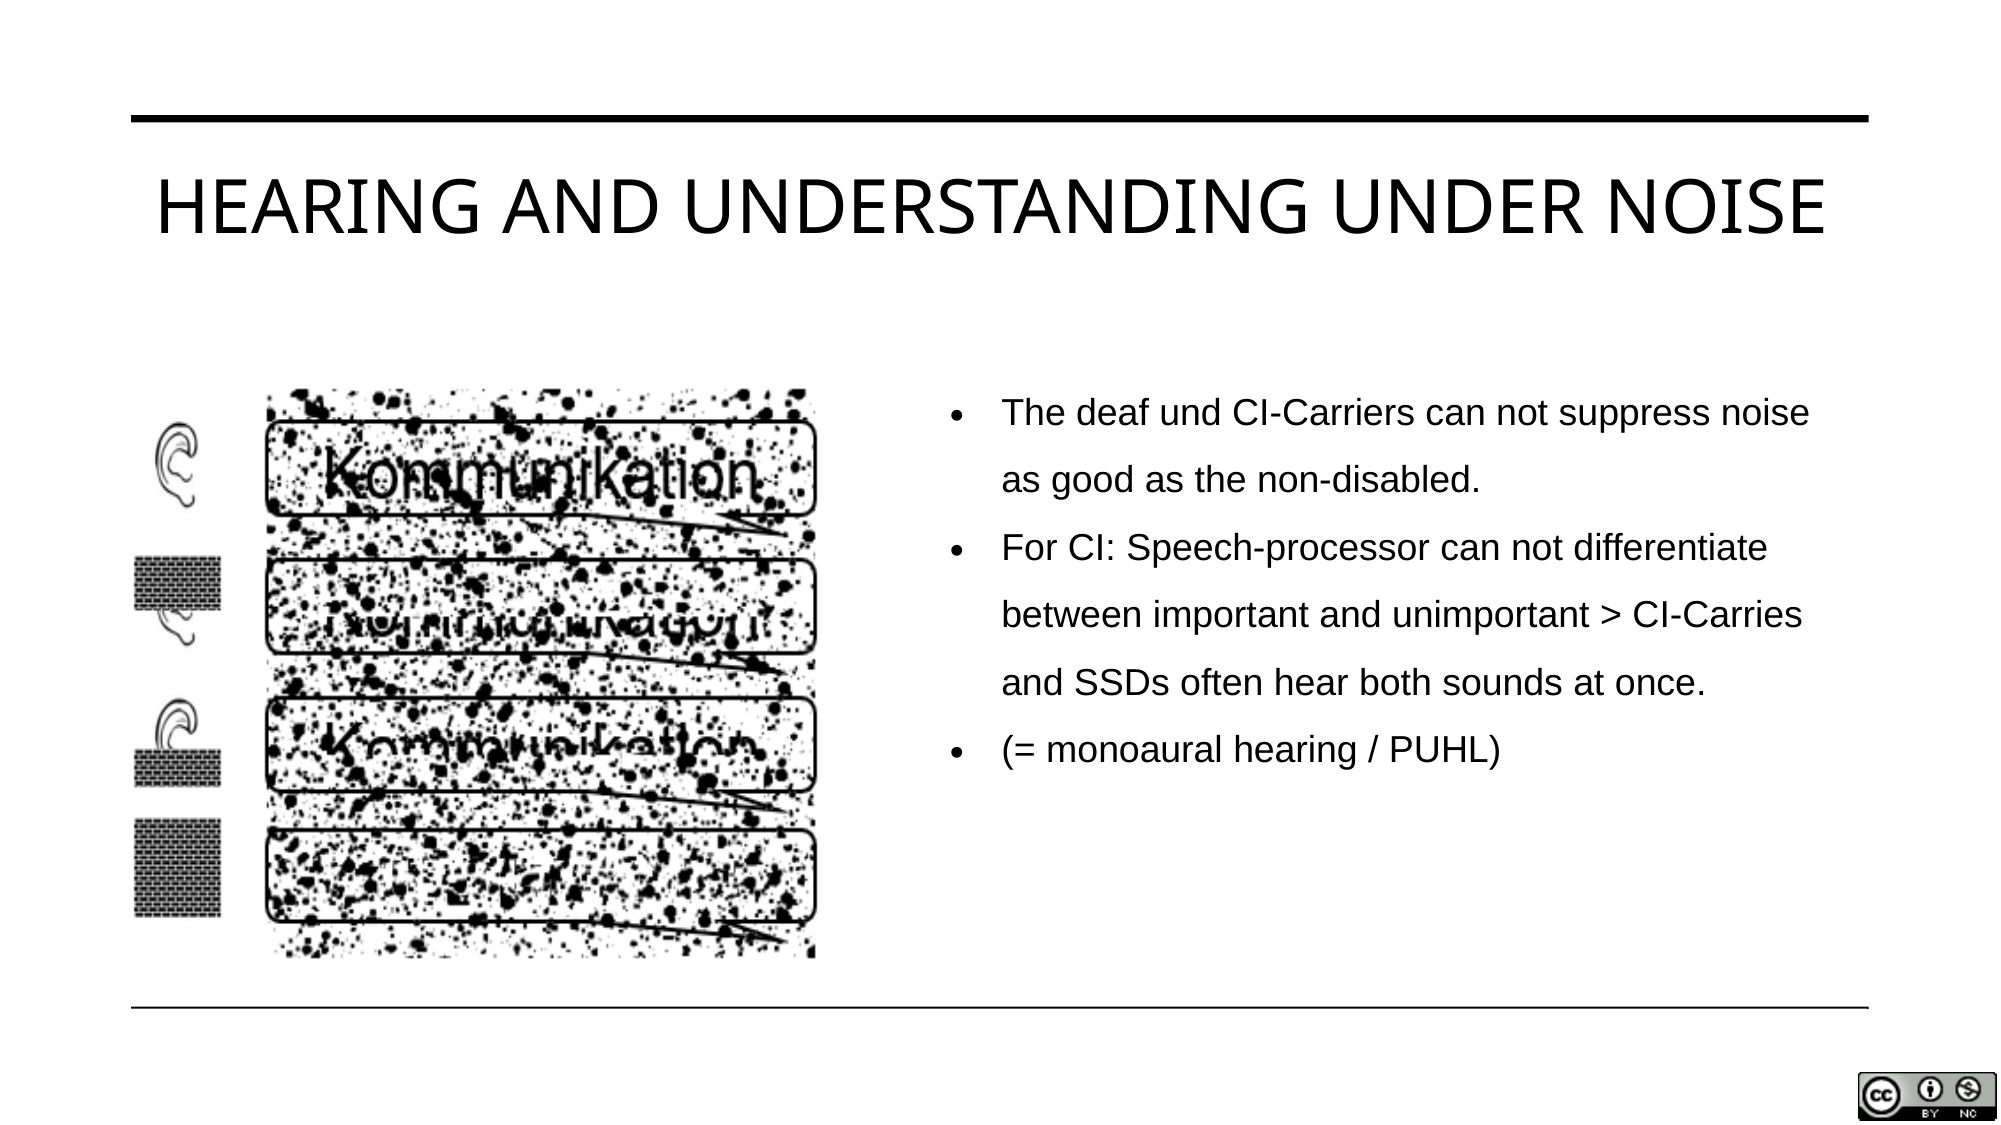

# HEARING AND UNDERSTANDING UNDER NOISE
The deaf und CI-Carriers can not suppress noise as good as the non-disabled.
For CI: Speech-processor can not differentiate between important and unimportant > CI-Carries and SSDs often hear both sounds at once.
(= monoaural hearing / PUHL)